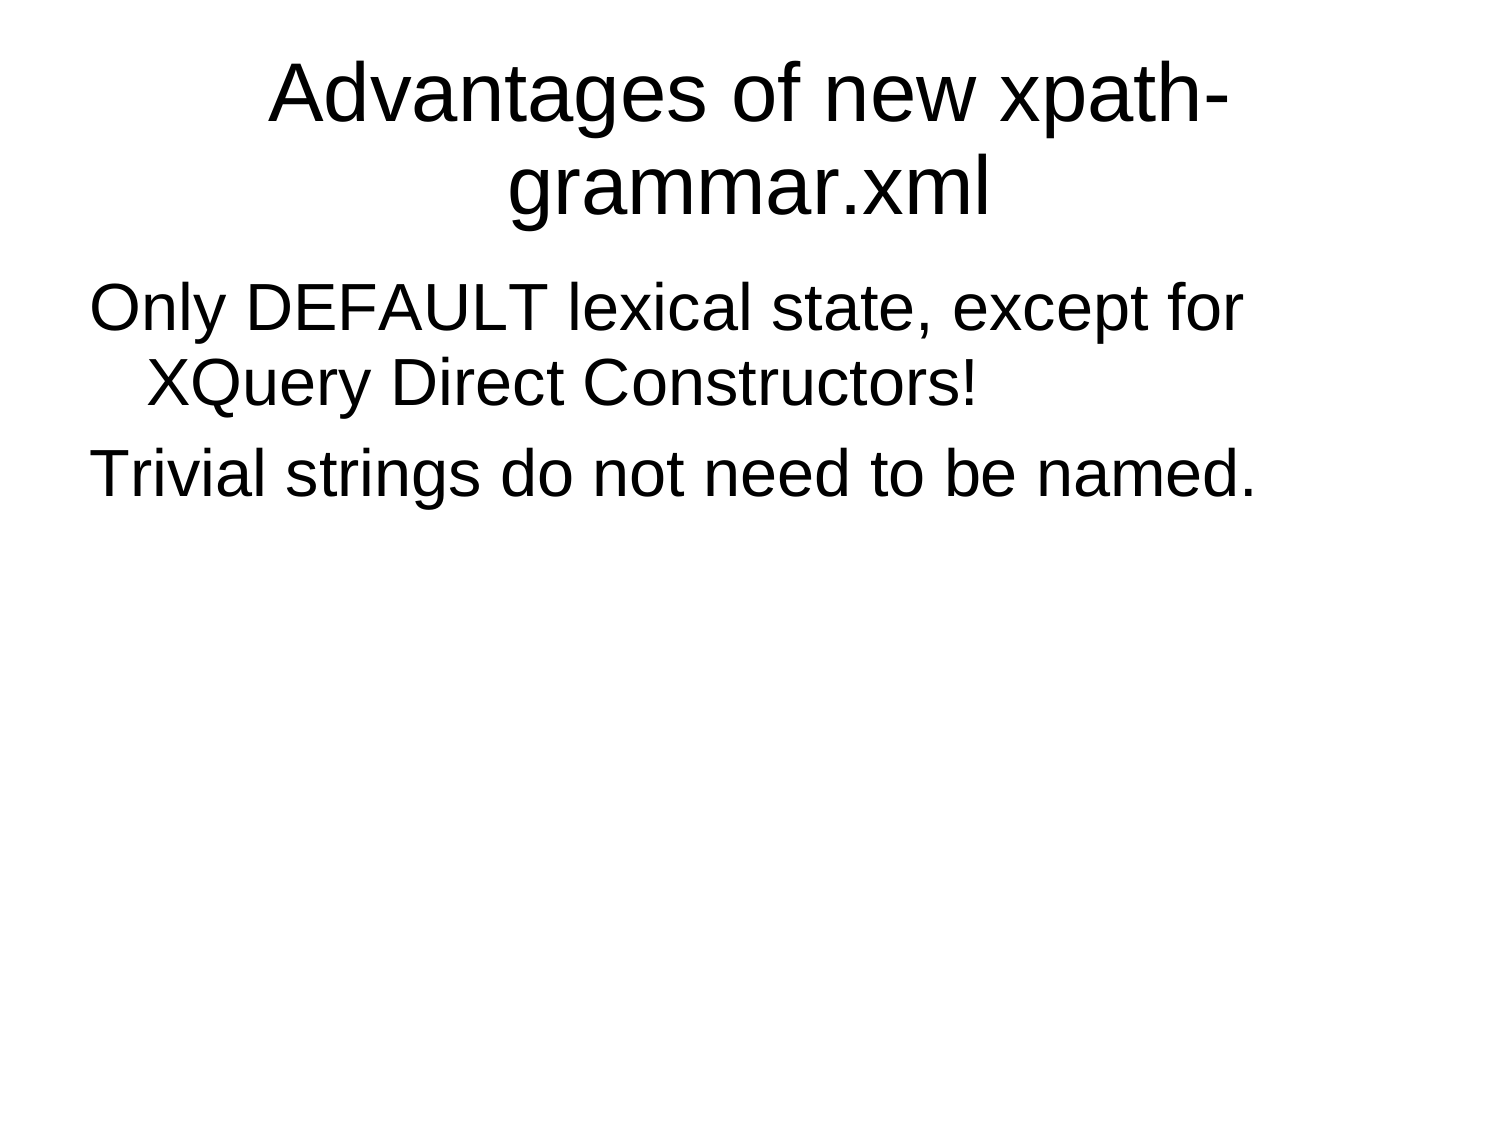

# Advantages of new xpath-grammar.xml
Only DEFAULT lexical state, except for XQuery Direct Constructors!
Trivial strings do not need to be named.